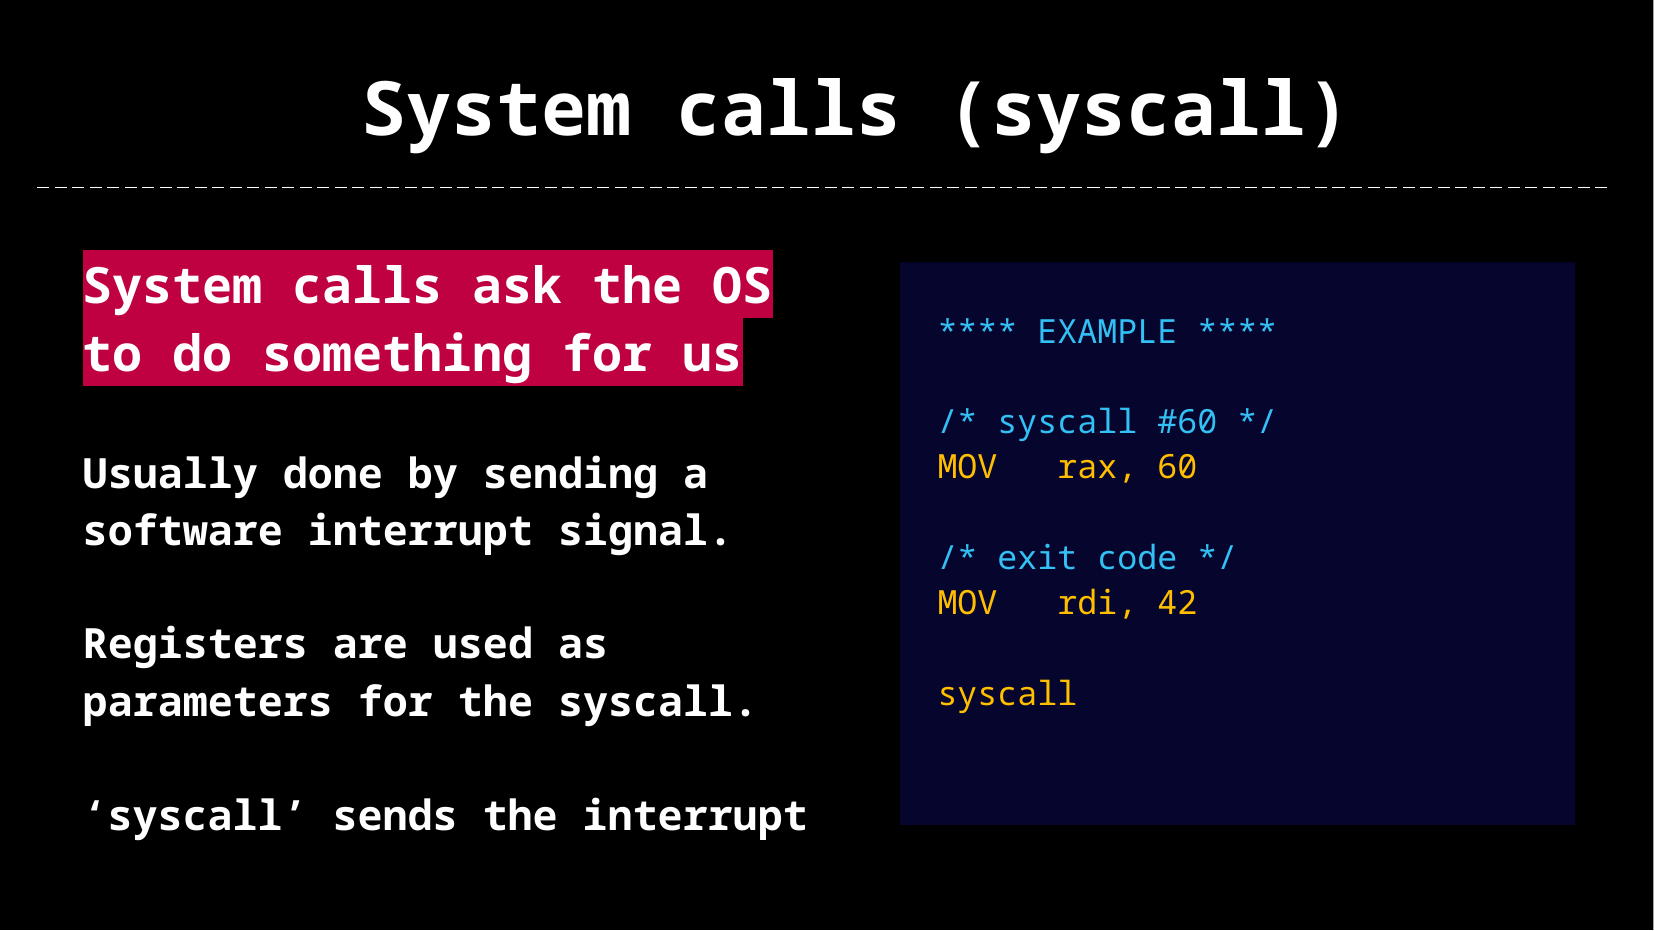

# System calls (syscall)
System calls ask the OS to do something for us
Usually done by sending a software interrupt signal.
Registers are used as parameters for the syscall.
‘syscall’ sends the interrupt
**** EXAMPLE ****
/* syscall #60 */
MOV rax, 60
/* exit code */
MOV rdi, 42
syscall